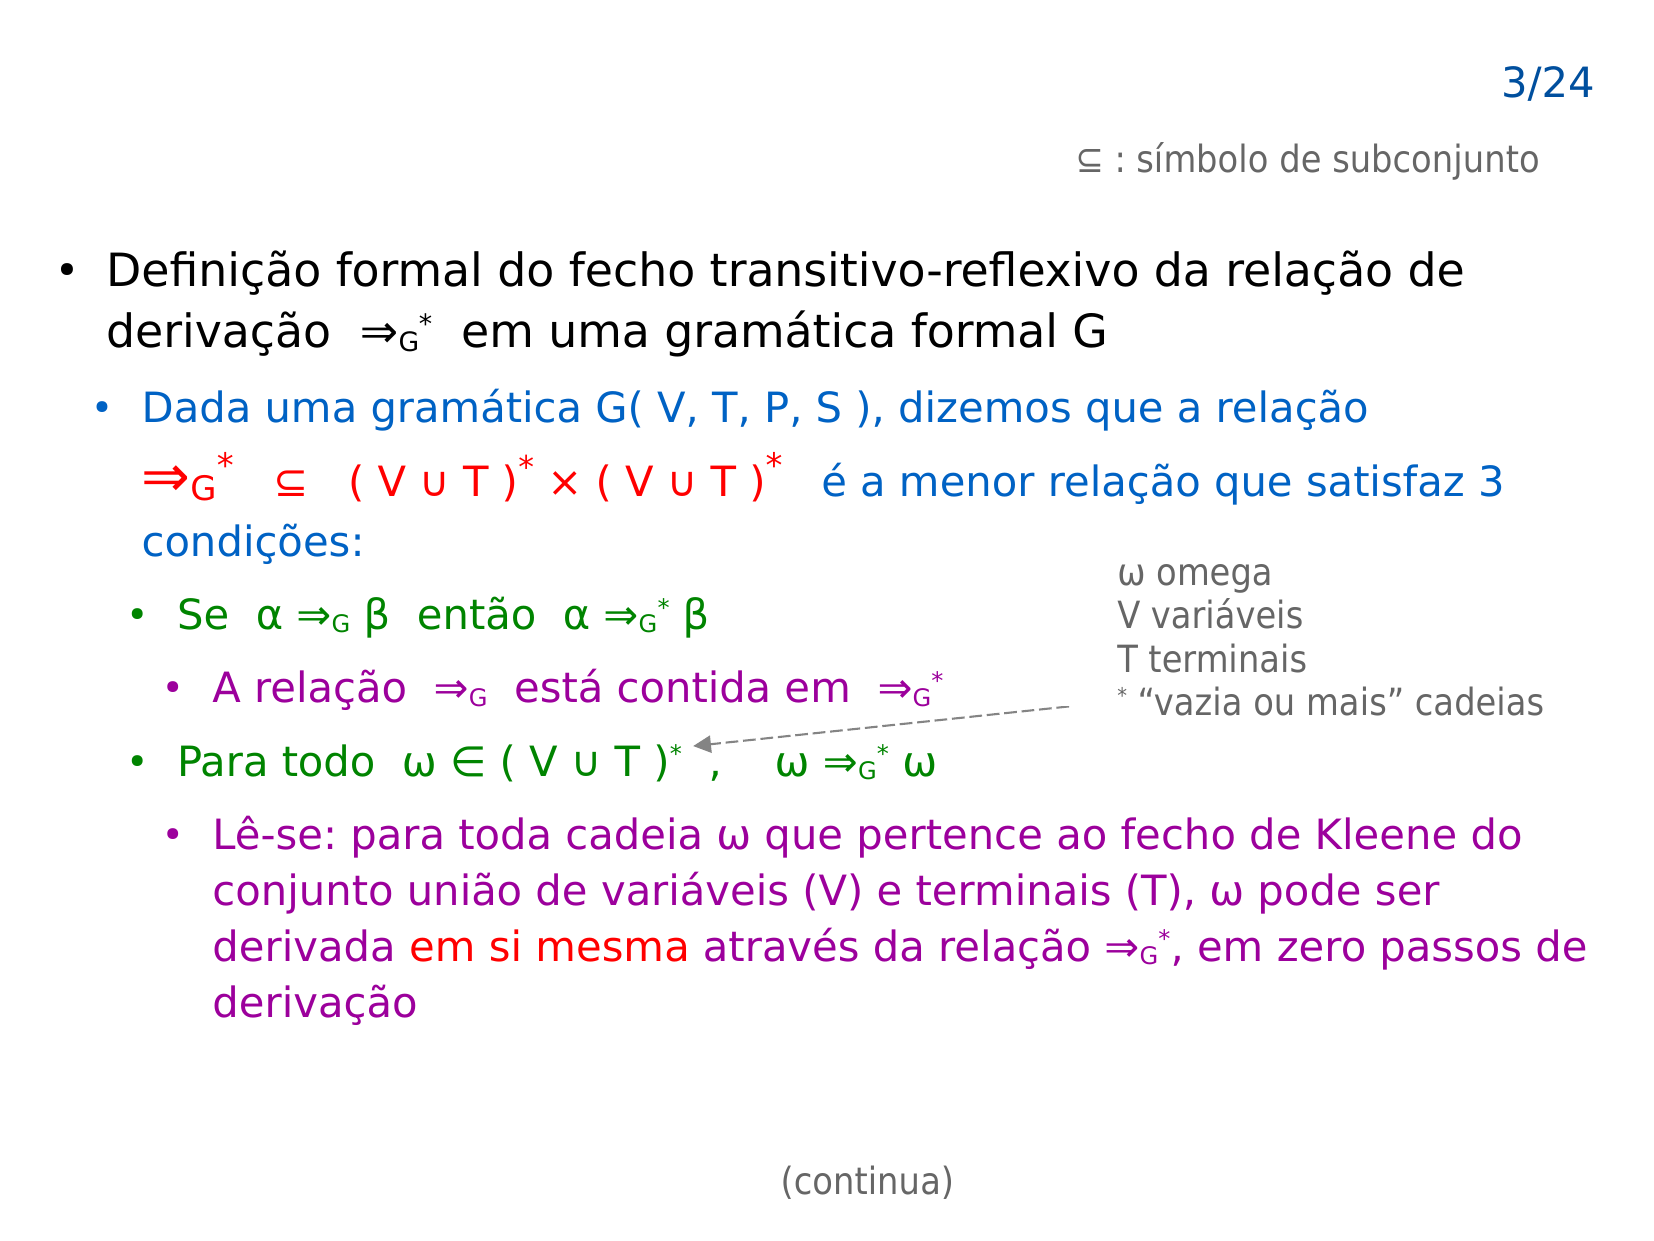

#
3
⊆ : símbolo de subconjunto
Definição formal do fecho transitivo-reflexivo da relação de derivação ⇒G* em uma gramática formal G
Dada uma gramática G( V, T, P, S ), dizemos que a relação
⇒G* ⊆ ( V ∪ T )* × ( V ∪ T )* é a menor relação que satisfaz 3 condições:
Se α ⇒G β então α ⇒G* β
A relação ⇒G está contida em ⇒G*
Para todo ω ∈ ( V ∪ T )* , ω ⇒G* ω
Lê-se: para toda cadeia ω que pertence ao fecho de Kleene do conjunto união de variáveis (V) e terminais (T), ω pode ser derivada em si mesma através da relação ⇒G*, em zero passos de derivação
ω omega
V variáveis
T terminais
* “vazia ou mais” cadeias
(continua)